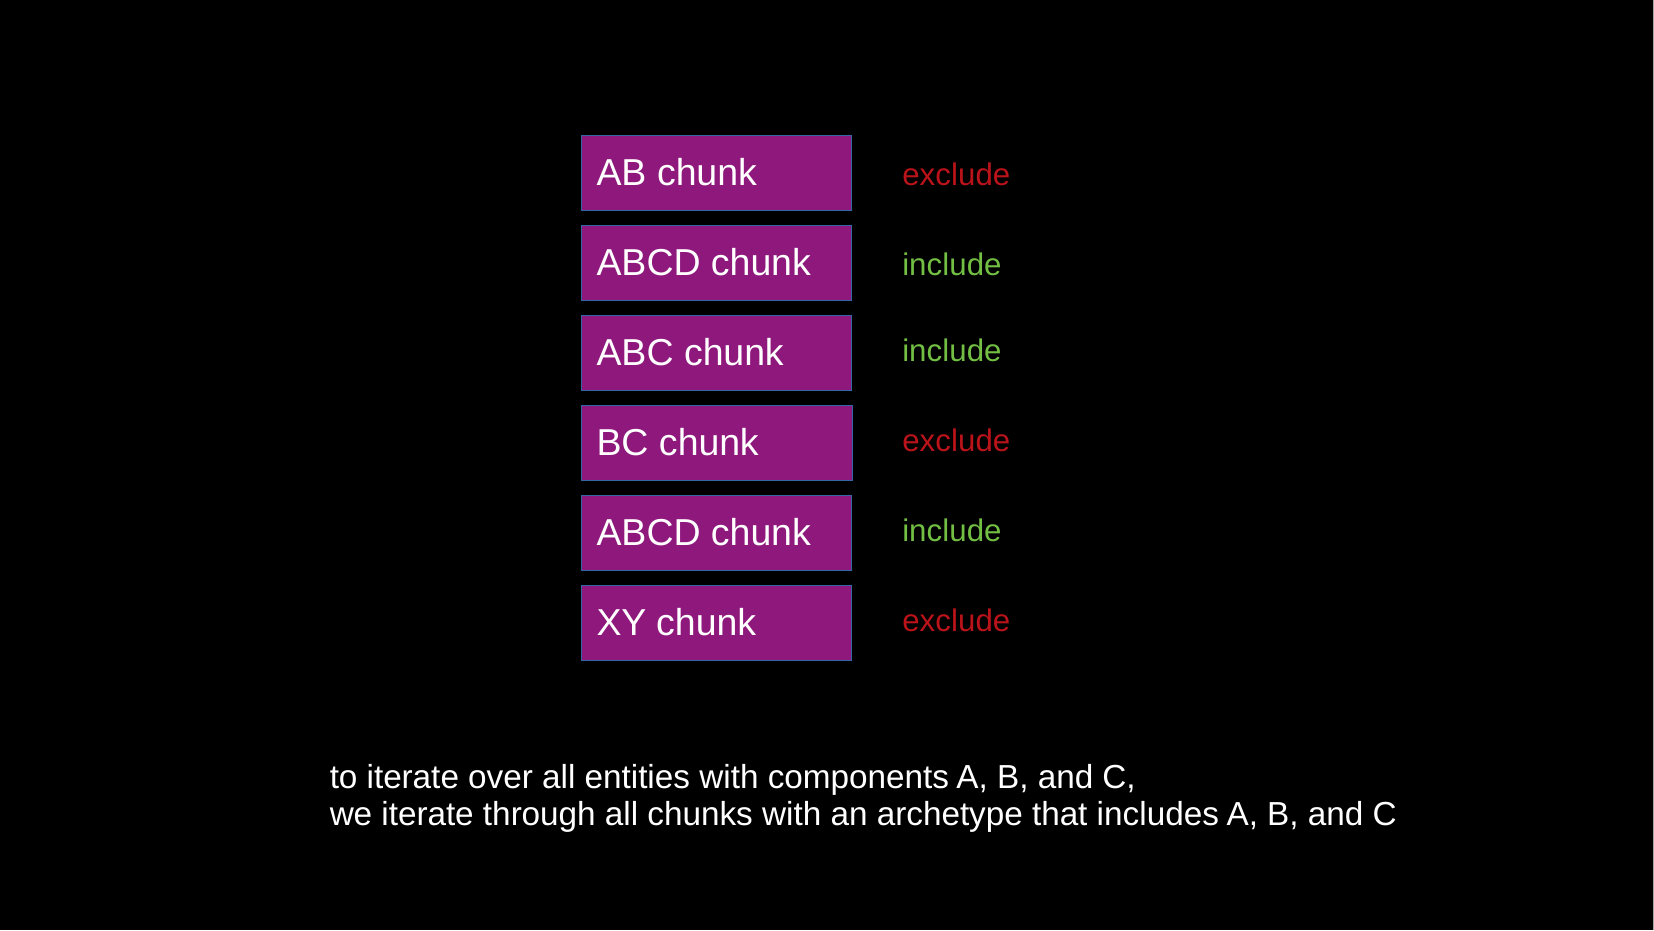

AB chunk
exclude
ABCD chunk
include
ABC chunk
include
BC chunk
exclude
ABCD chunk
include
XY chunk
exclude
to iterate over all entities with components A, B, and C,
we iterate through all chunks with an archetype that includes A, B, and C